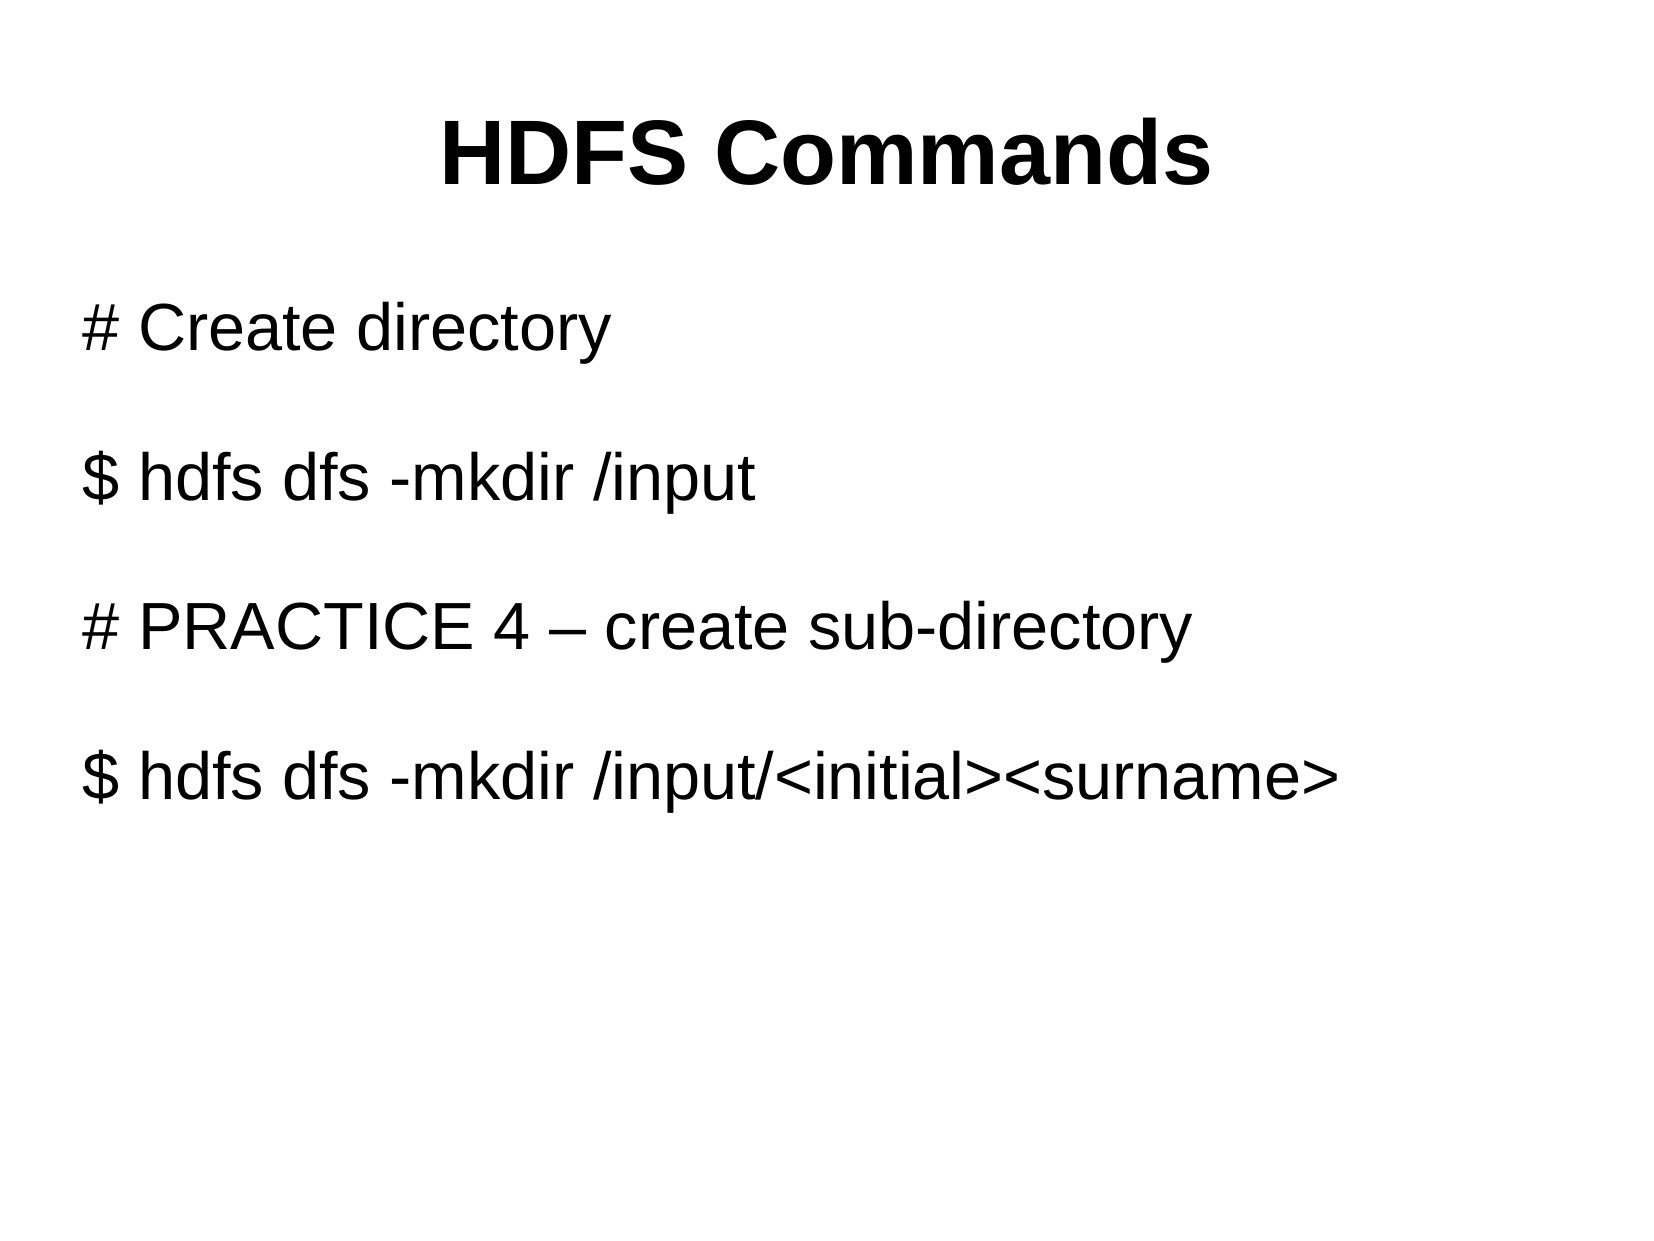

# HDFS Commands
# Create directory
$ hdfs dfs -mkdir /input
# PRACTICE 4 – create sub-directory
$ hdfs dfs -mkdir /input/<initial><surname>